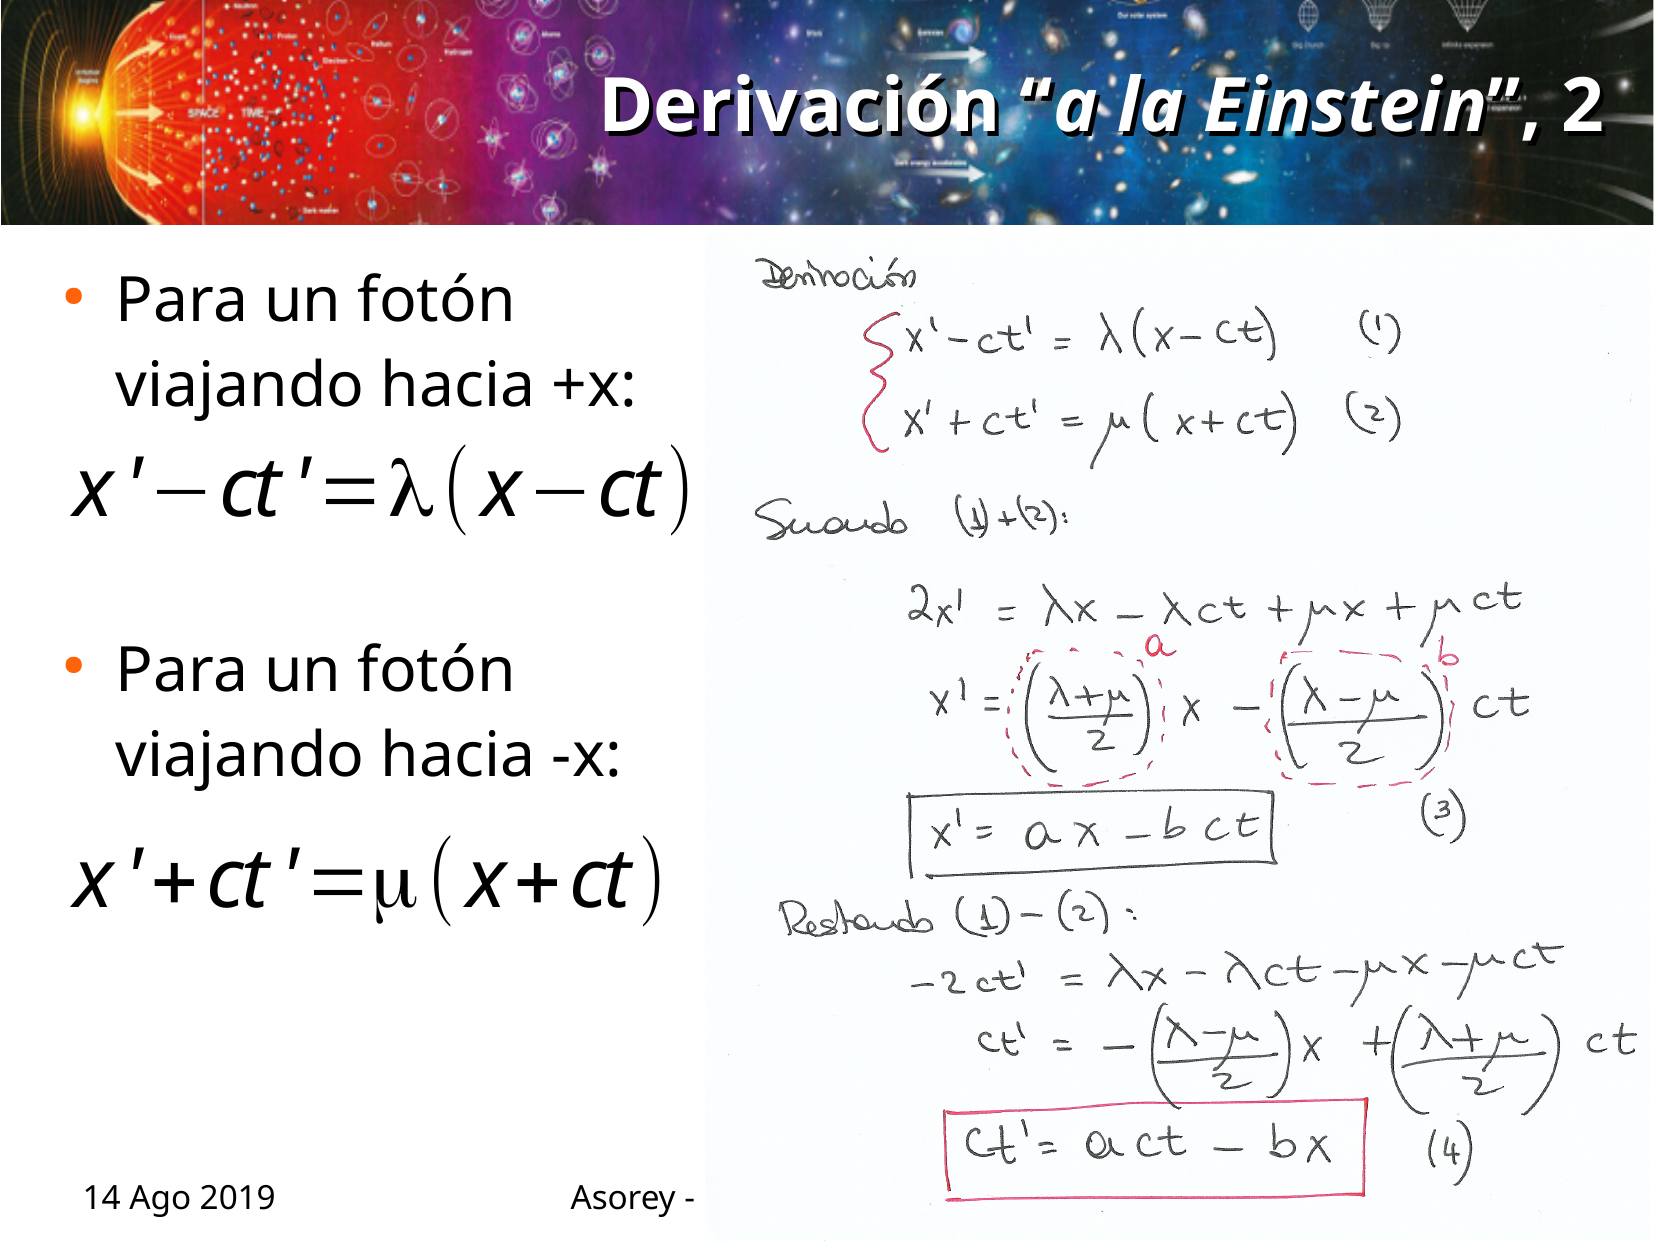

# Derivación “a la Einstein”, 2
Para un fotón viajando hacia +x:
Para un fotón viajando hacia -x:
14 Ago 2019
Asorey - IPAC 2019 - 02 - U01C02
29